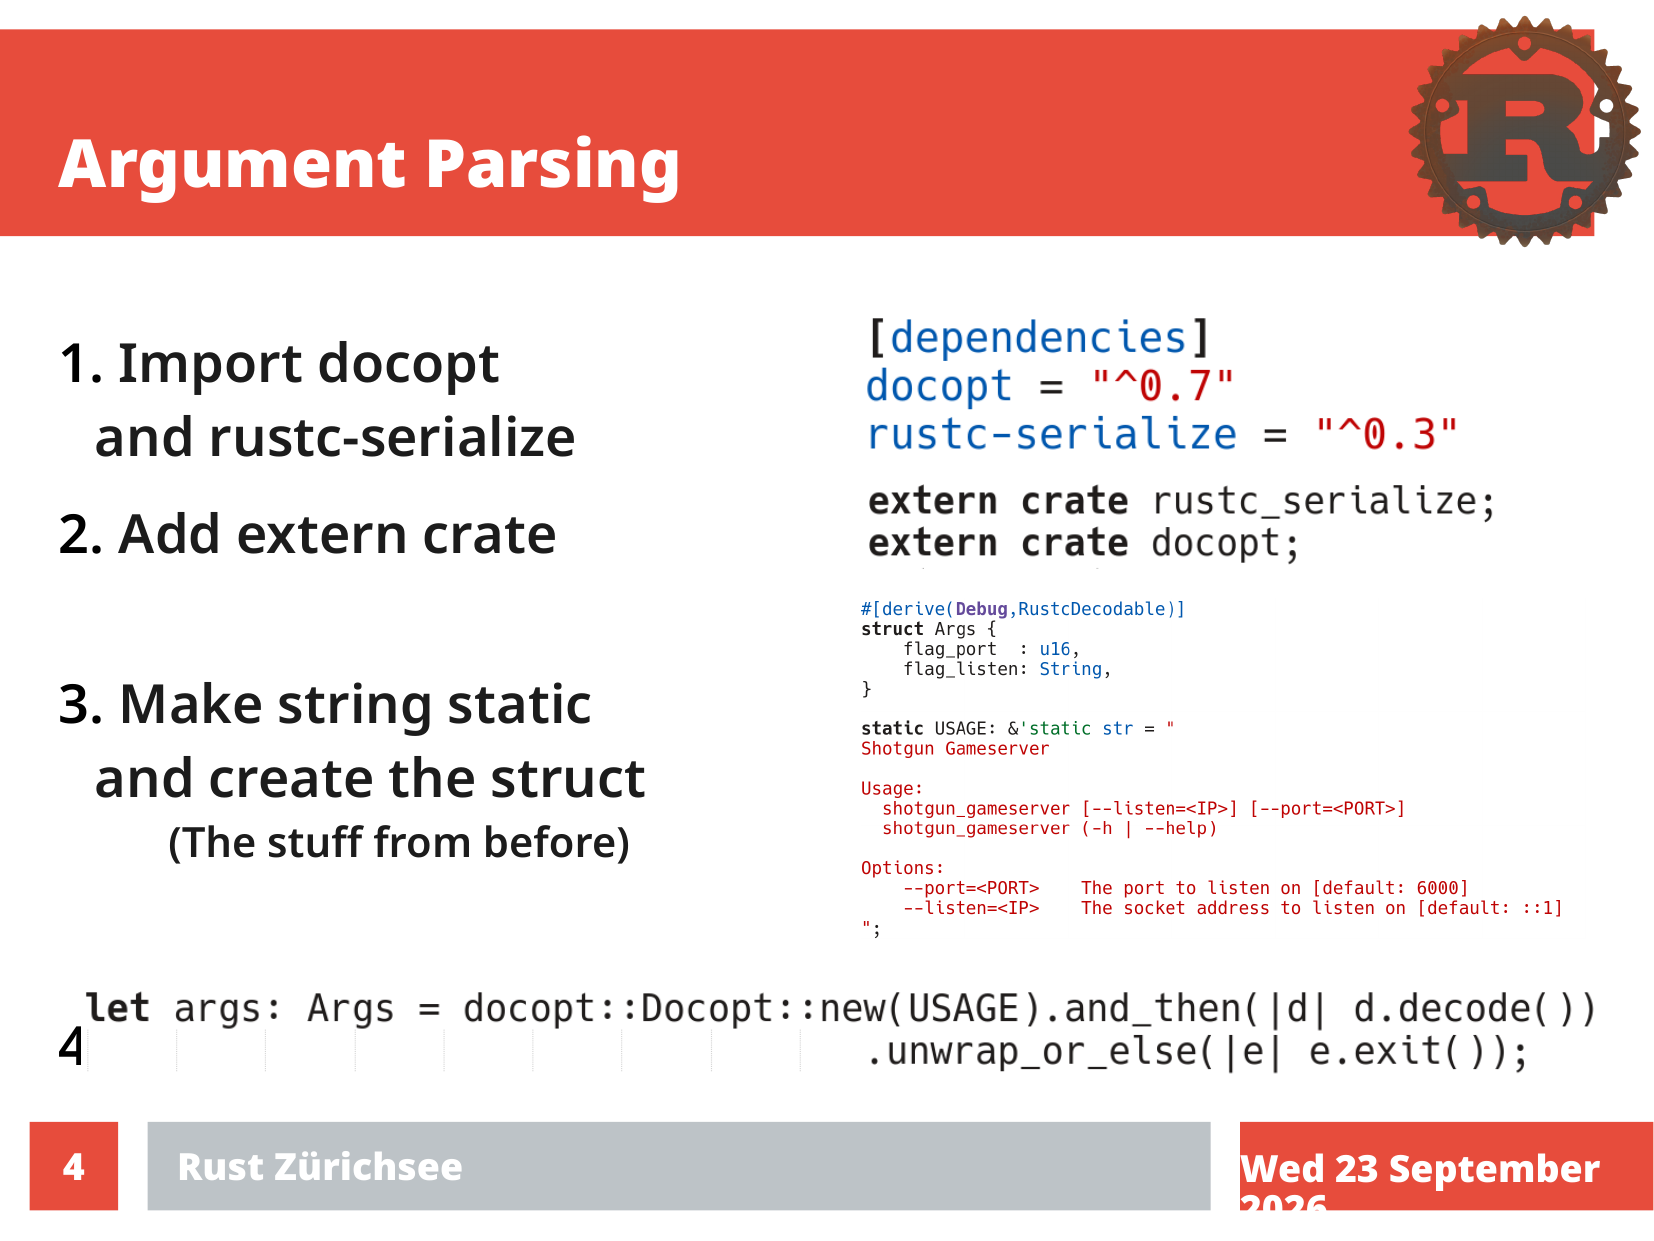

# Argument Parsing
Import docopt
and rustc-serialize
Add extern crate
Make string static
and create the struct
	(The stuff from before)
Add runtime-parsing:
4
Rust Zürichsee